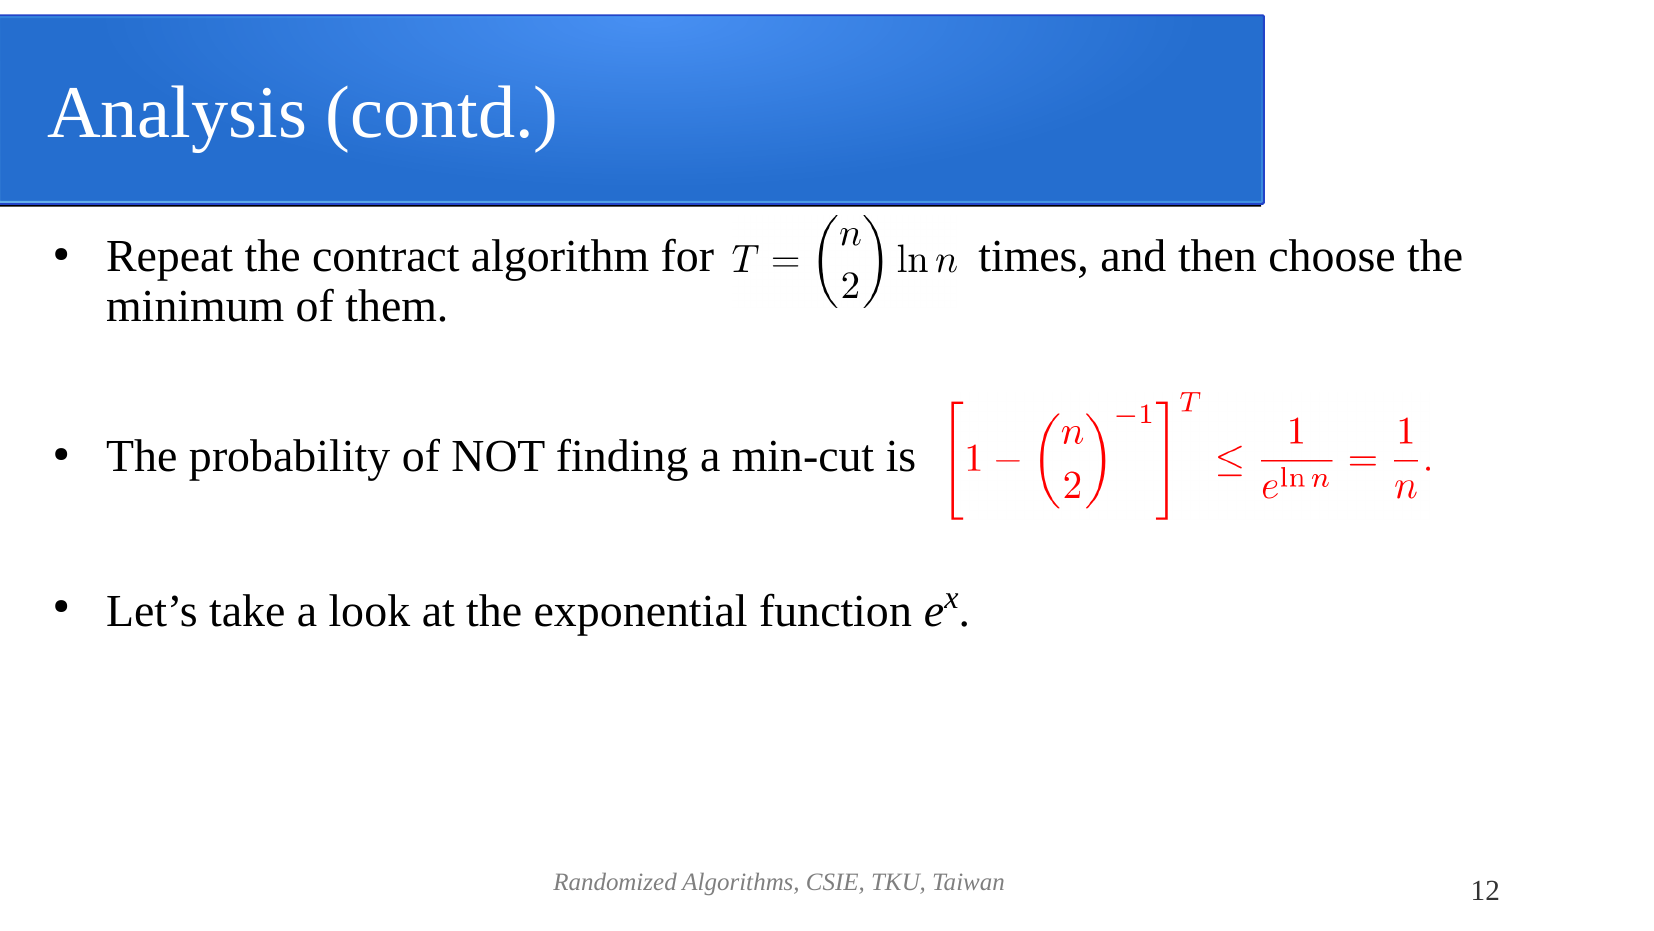

# Analysis (contd.)
Repeat the contract algorithm for times, and then choose the minimum of them.
The probability of NOT finding a min-cut is
Let’s take a look at the exponential function ex.
Randomized Algorithms, CSIE, TKU, Taiwan
12